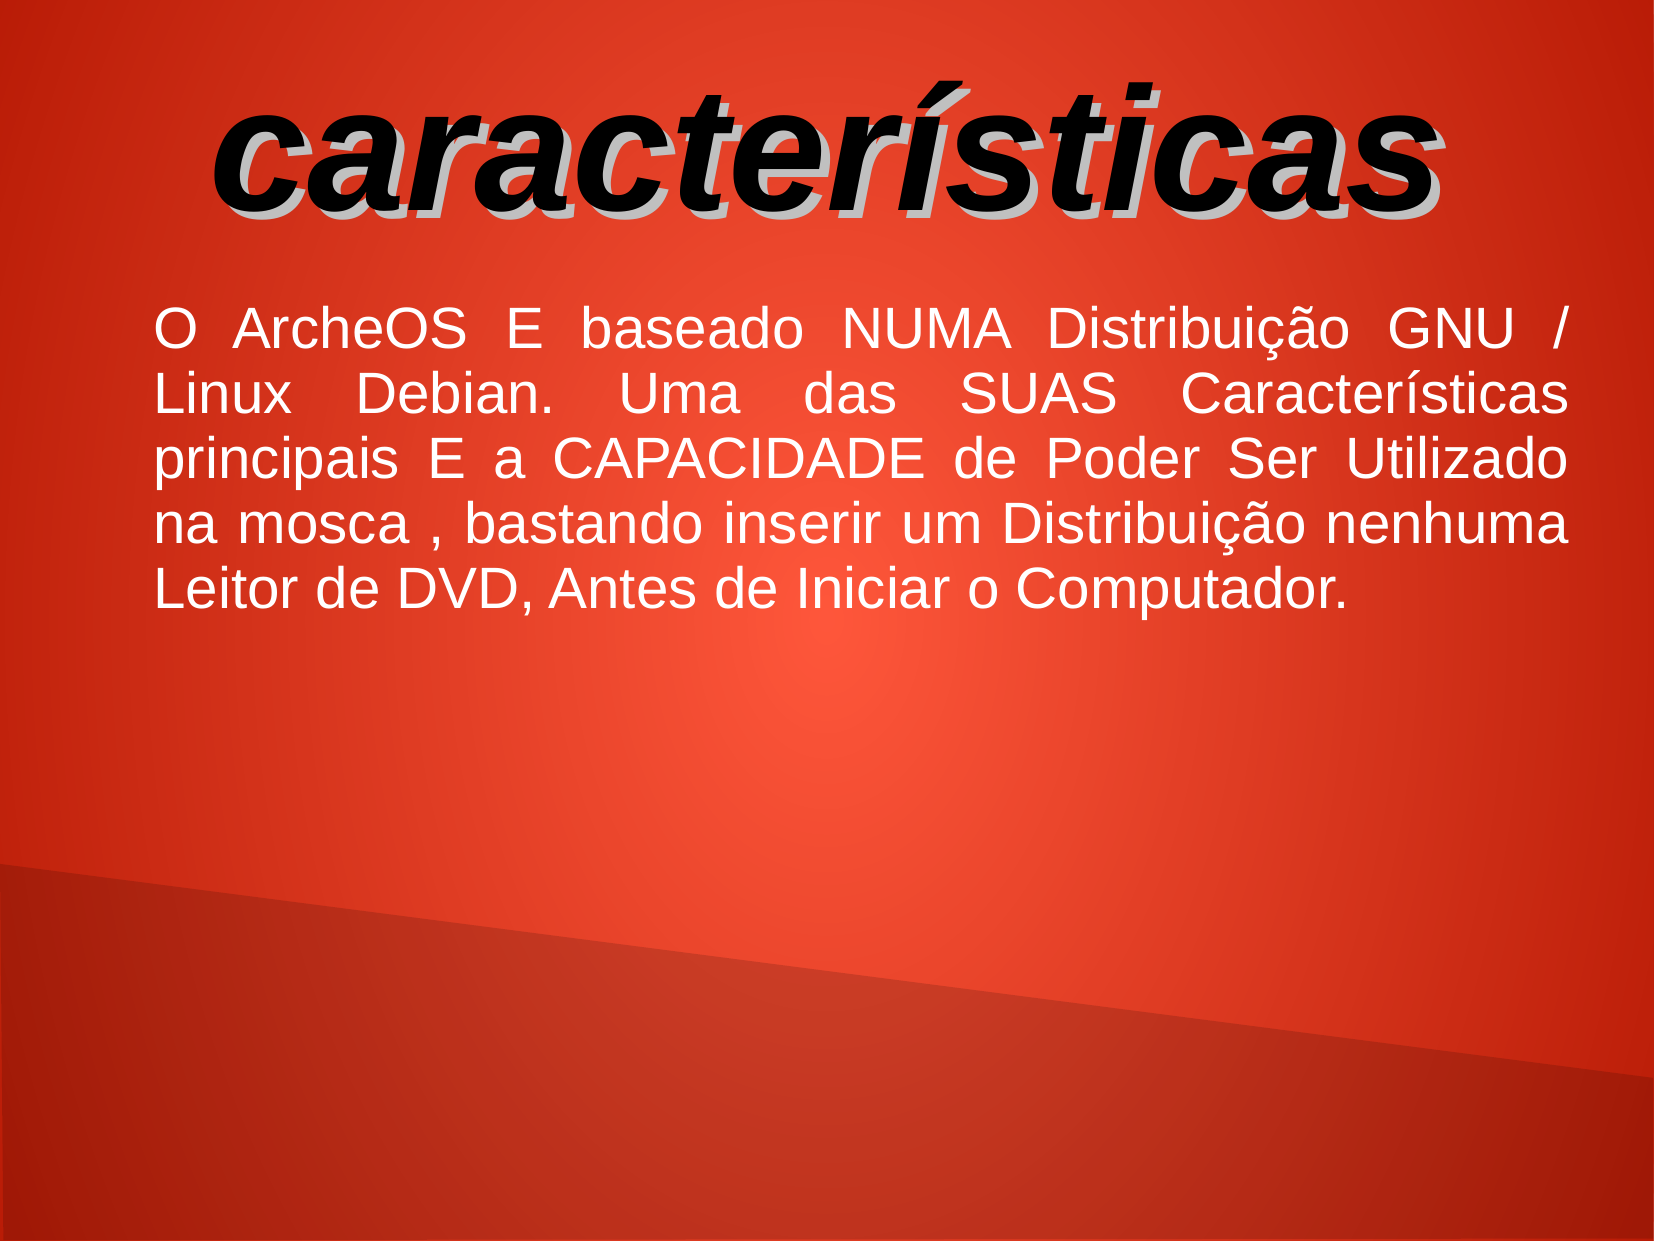

# características
O ArcheOS E baseado NUMA Distribuição GNU / Linux Debian. Uma das SUAS Características principais E a CAPACIDADE de Poder Ser Utilizado na mosca , bastando inserir um Distribuição nenhuma Leitor de DVD, Antes de Iniciar o Computador.